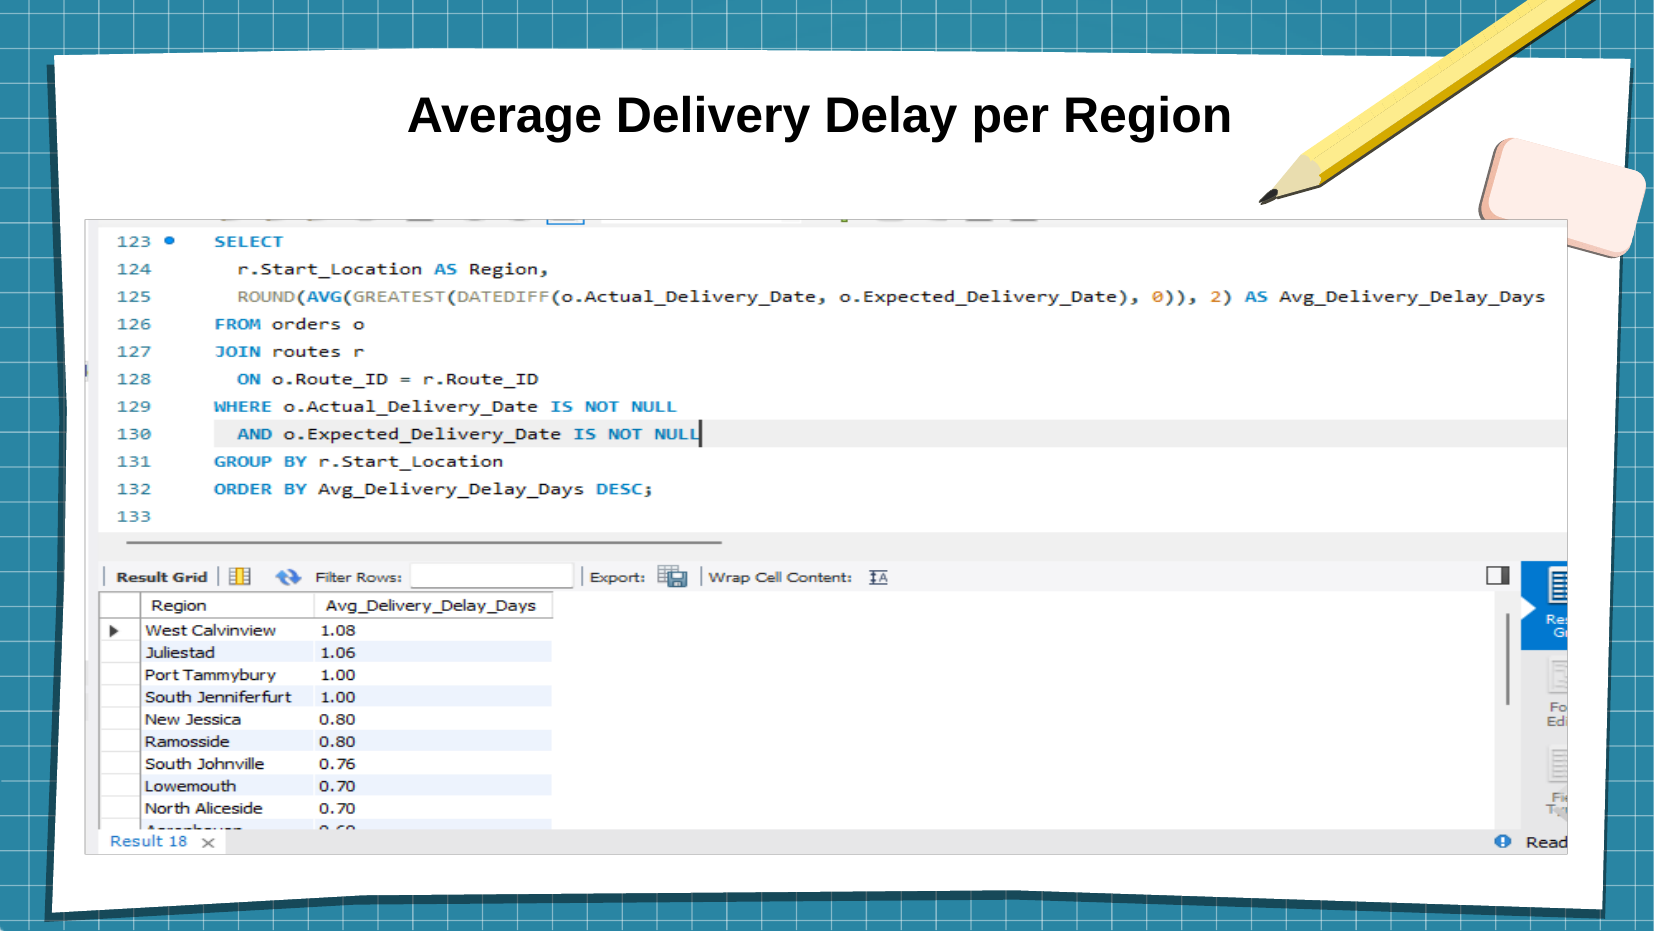

# Average Delivery Delay per Region
Click to add Text